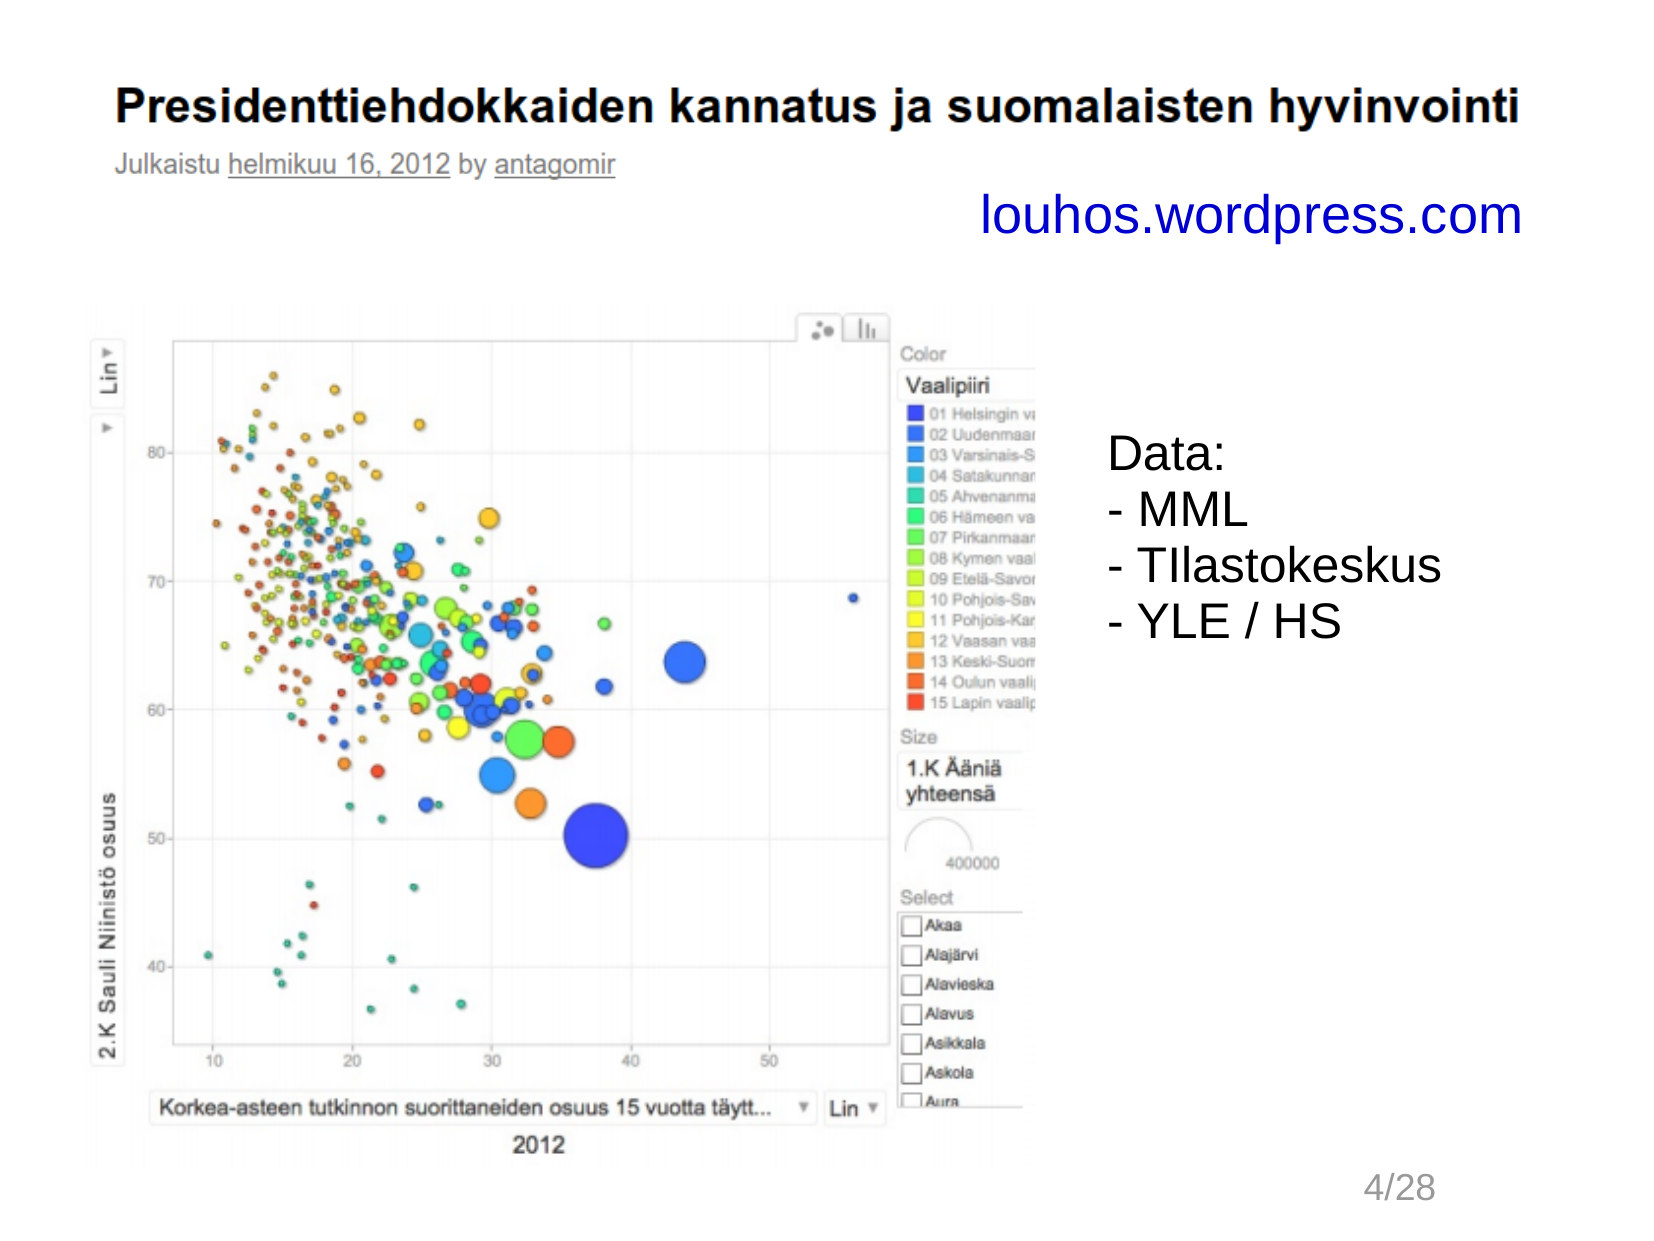

louhos.wordpress.com
Data:
- MML
- TIlastokeskus
- YLE / HS